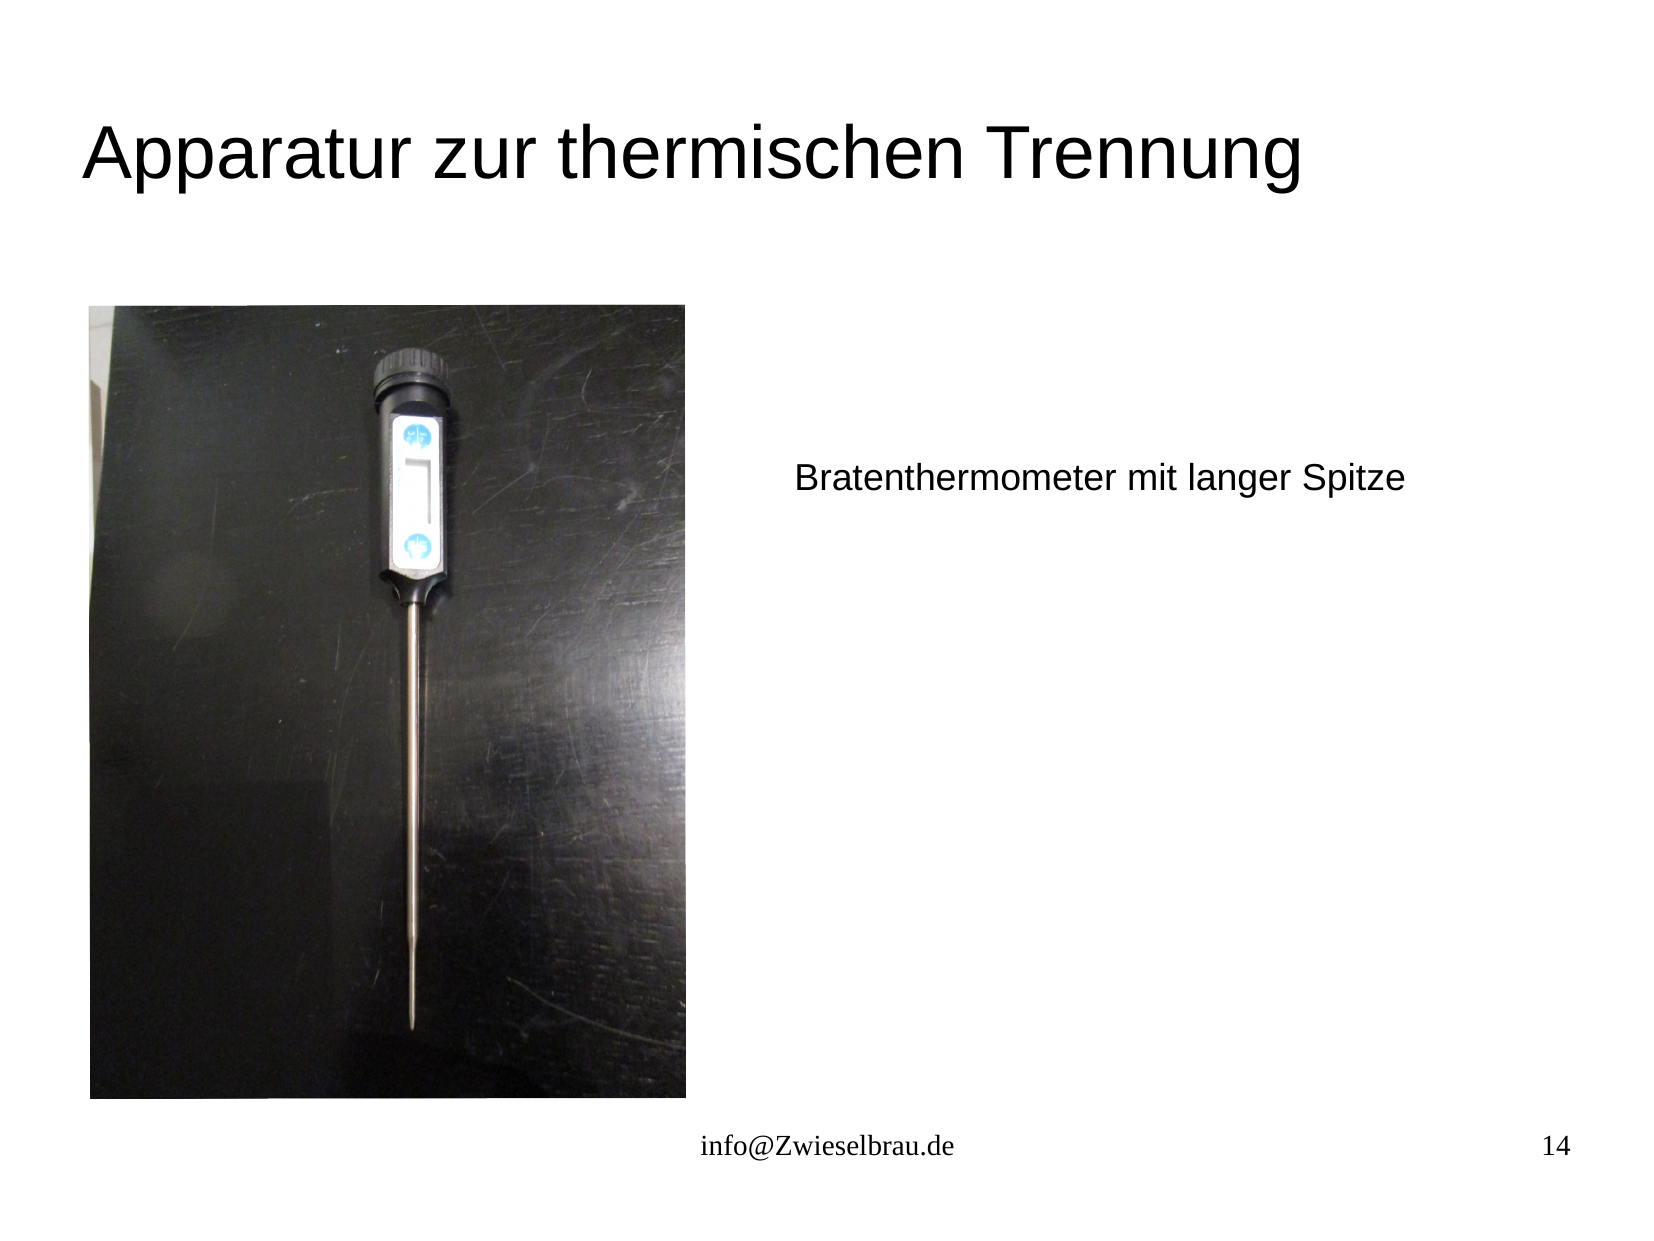

# Apparatur zur thermischen Trennung
Bratenthermometer mit langer Spitze
info@Zwieselbrau.de
14